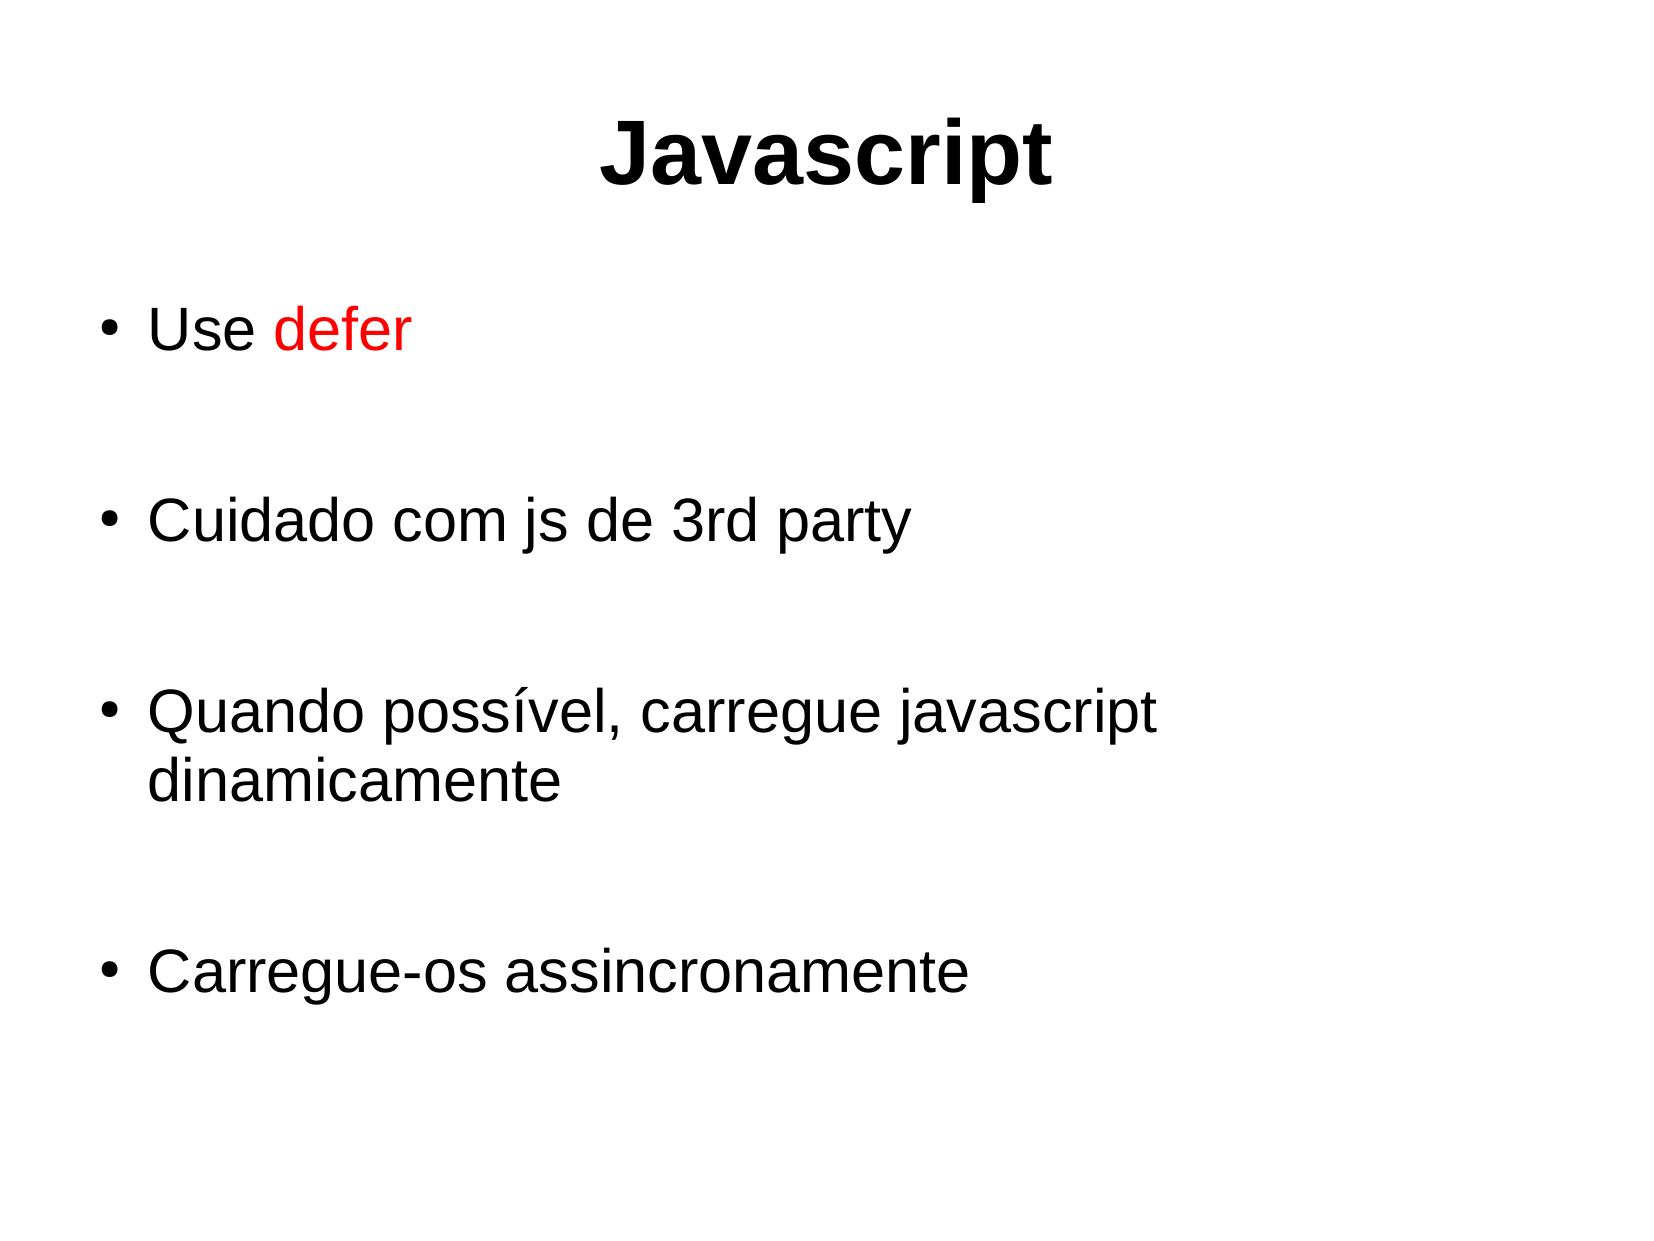

# Javascript
Use defer
Cuidado com js de 3rd party
Quando possível, carregue javascript dinamicamente
Carregue-os assincronamente